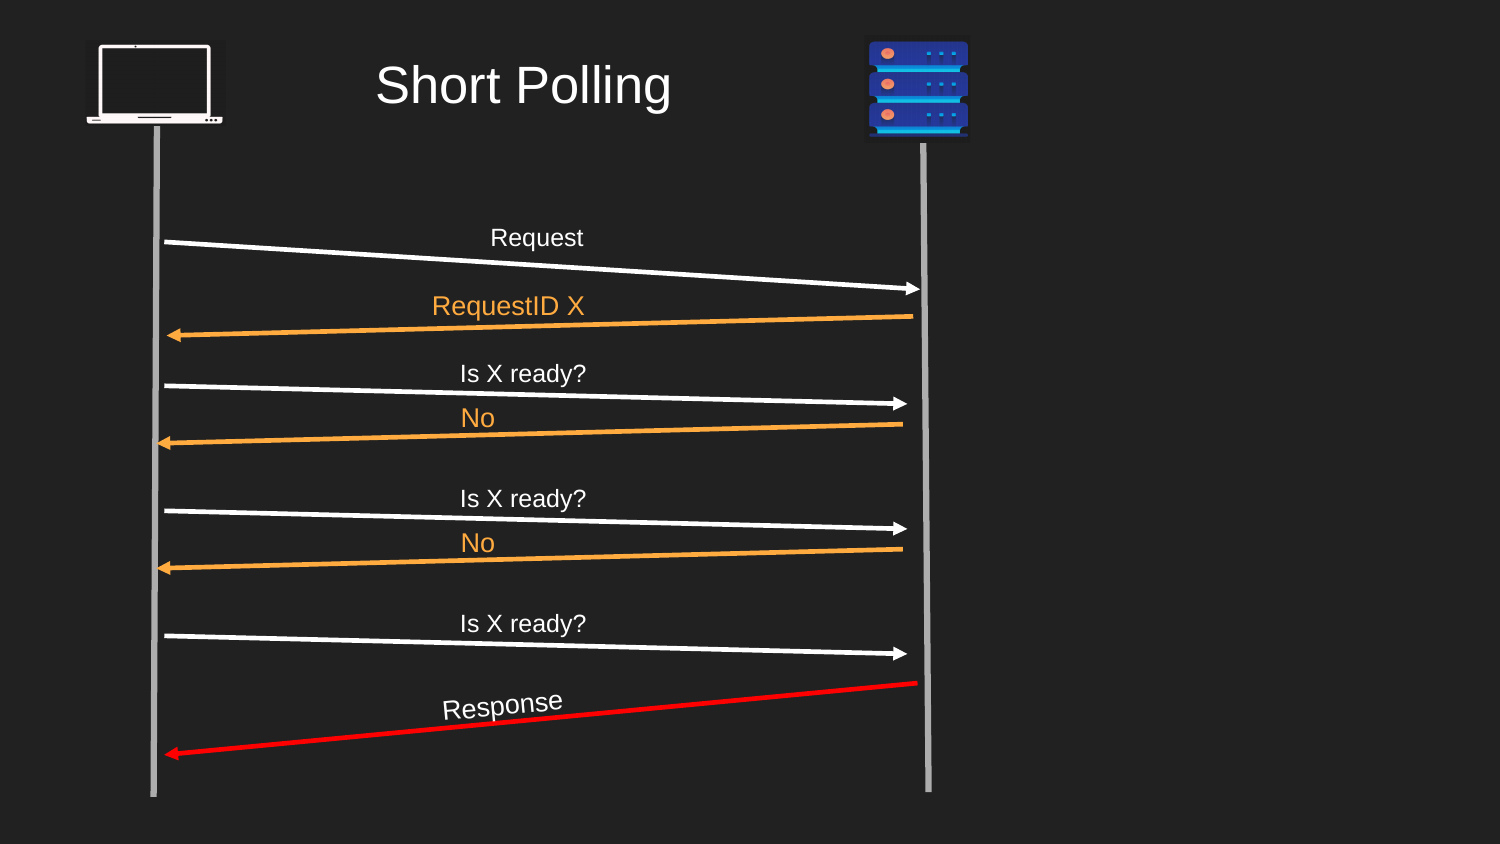

# Short Polling
Request
RequestID X
Is X ready?
No
Is X ready?
No
Is X ready?
Response